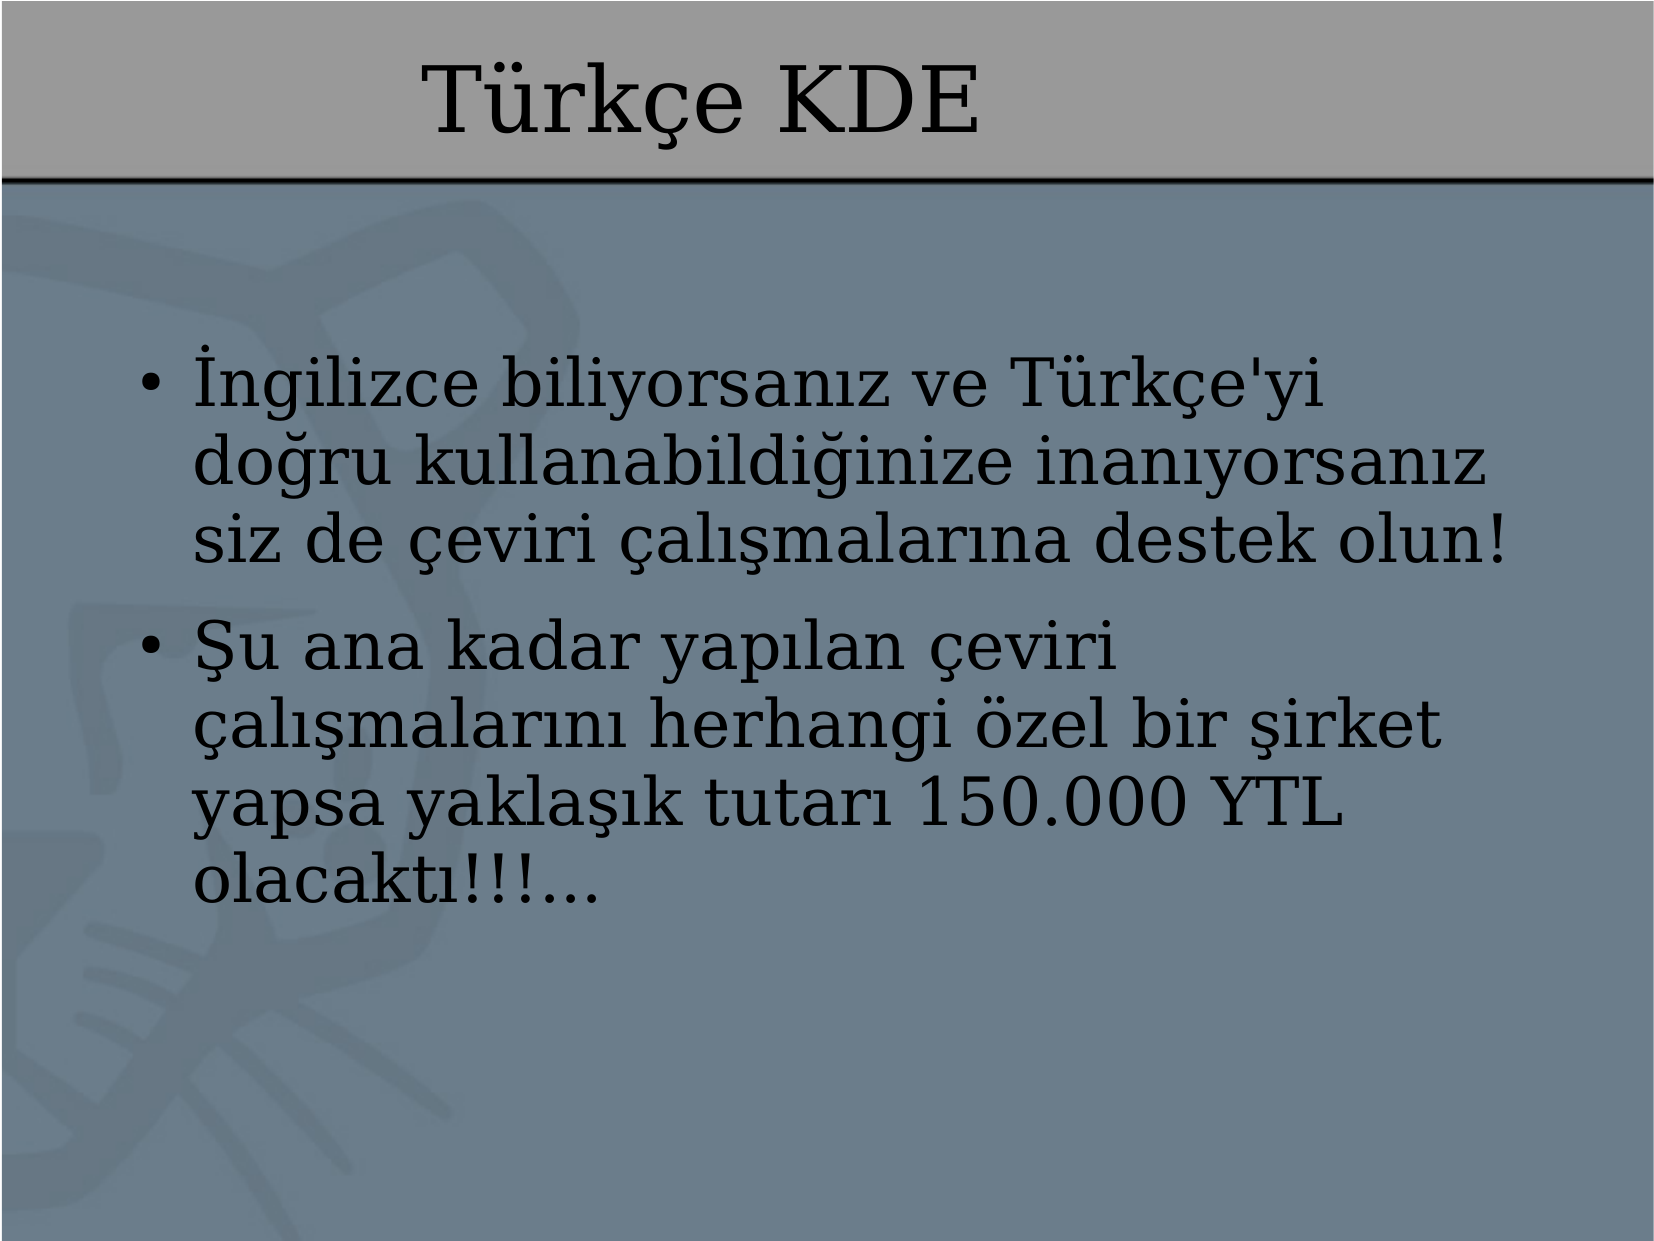

# Türkçe KDE
İngilizce biliyorsanız ve Türkçe'yi doğru kullanabildiğinize inanıyorsanız siz de çeviri çalışmalarına destek olun!
Şu ana kadar yapılan çeviri çalışmalarını herhangi özel bir şirket yapsa yaklaşık tutarı 150.000 YTL olacaktı!!!...